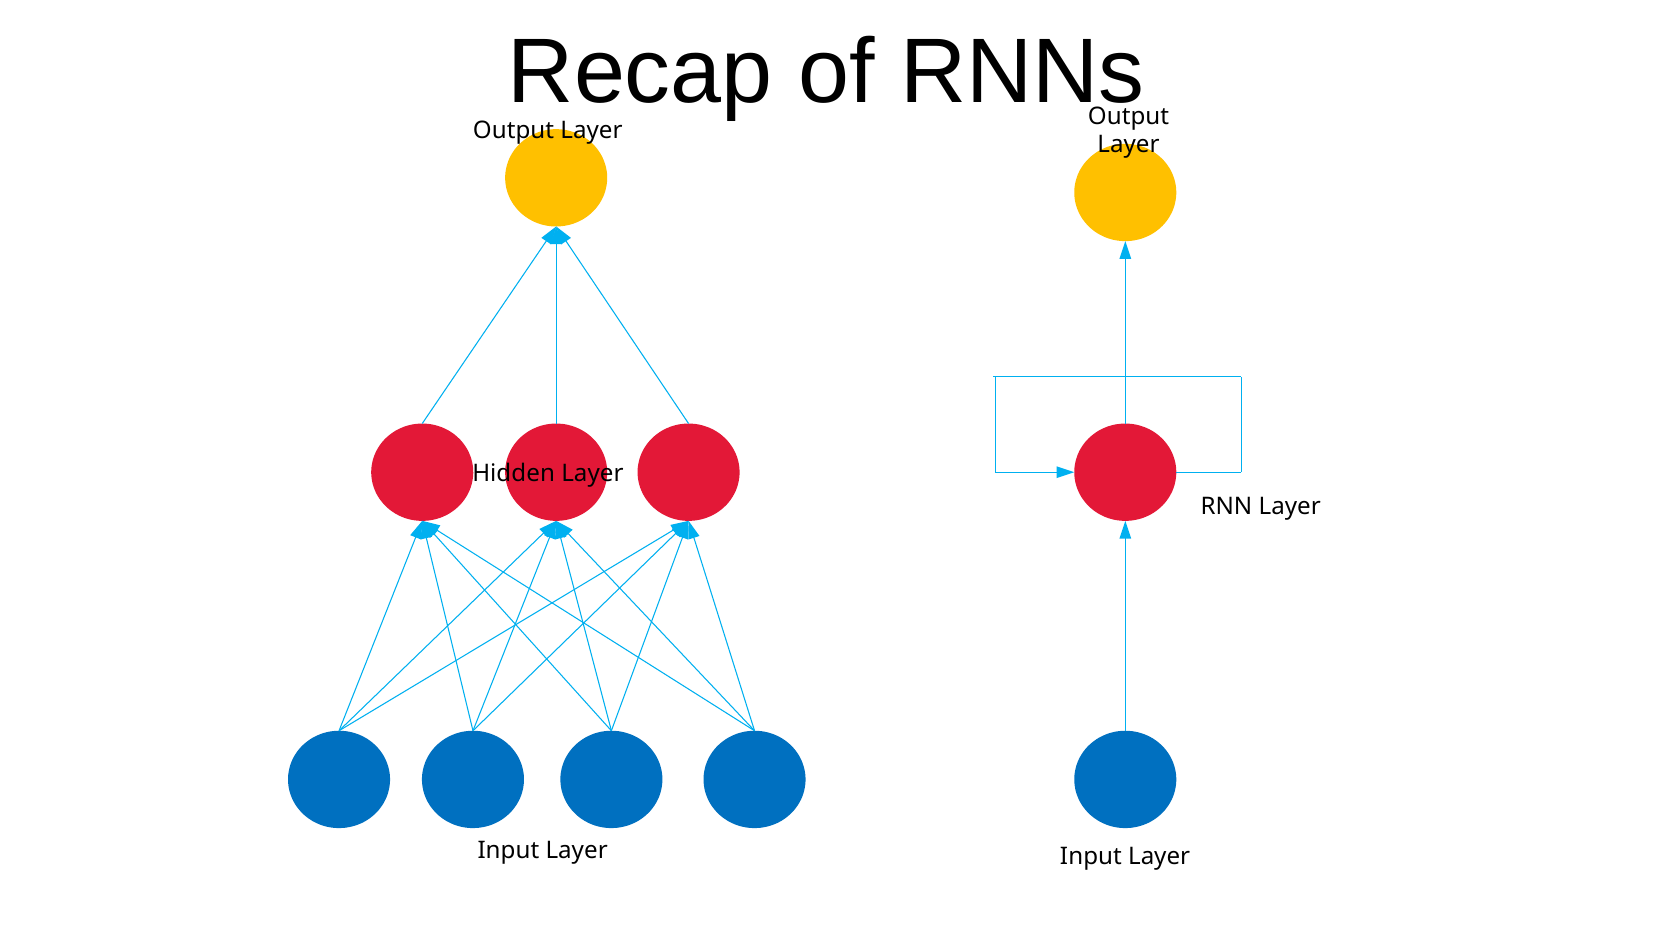

# Recap of RNNs
Output Layer
Output Layer
Hidden Layer
RNN Layer
Input Layer
Input Layer